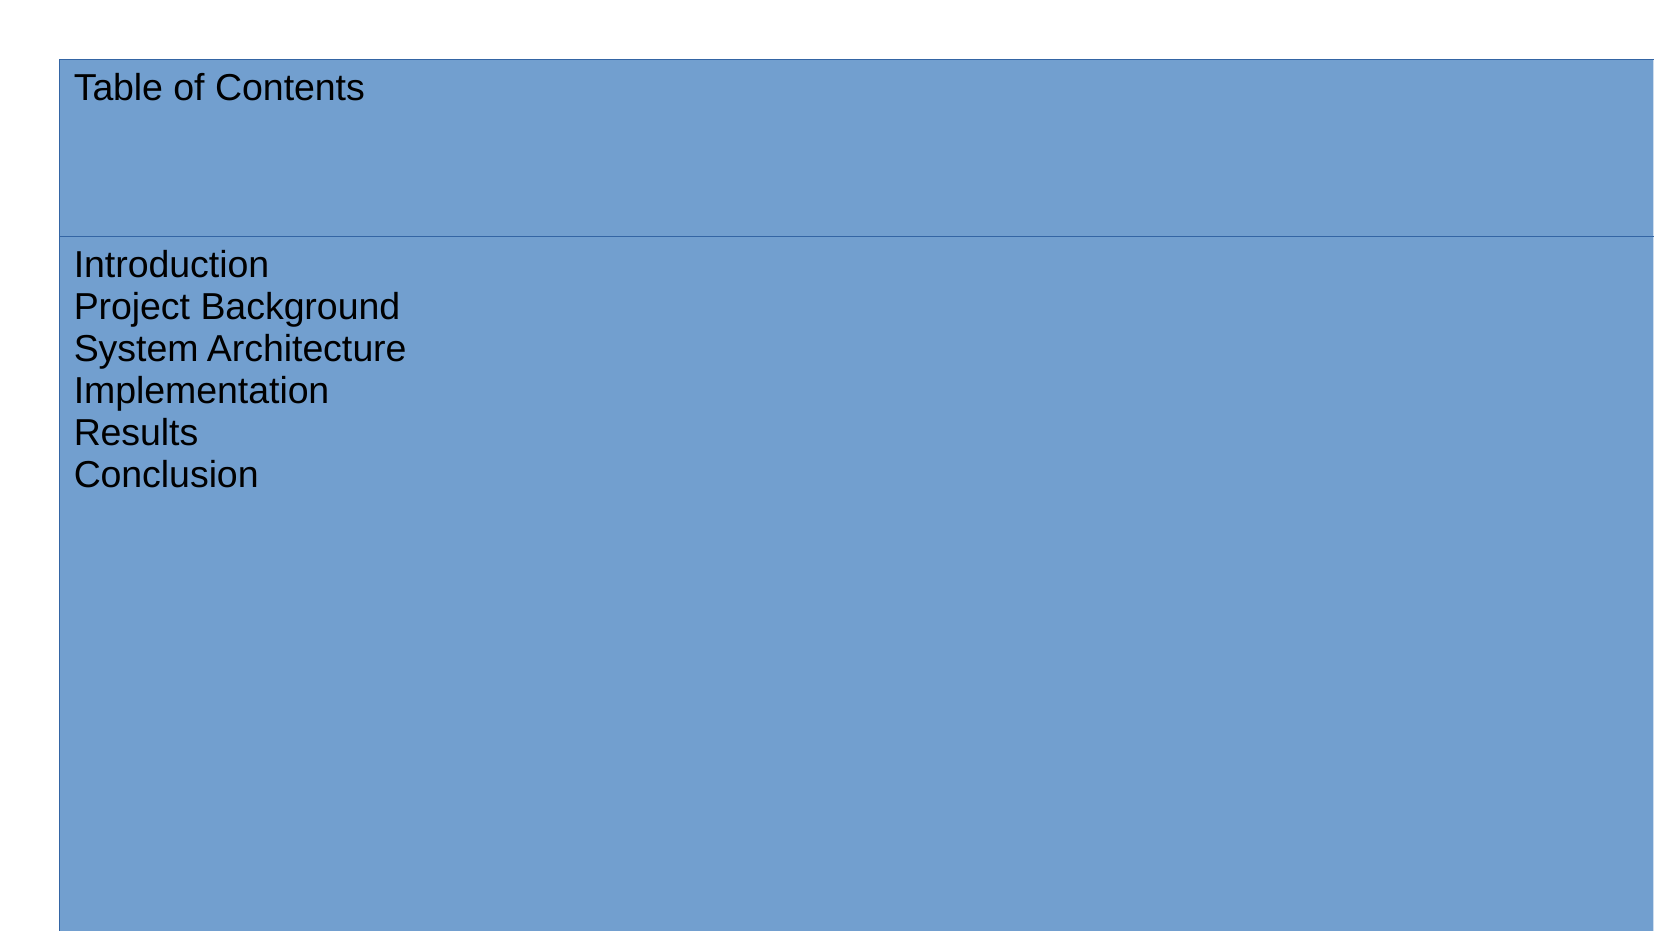

Table of Contents
Introduction
Project Background
System Architecture
Implementation
Results
Conclusion